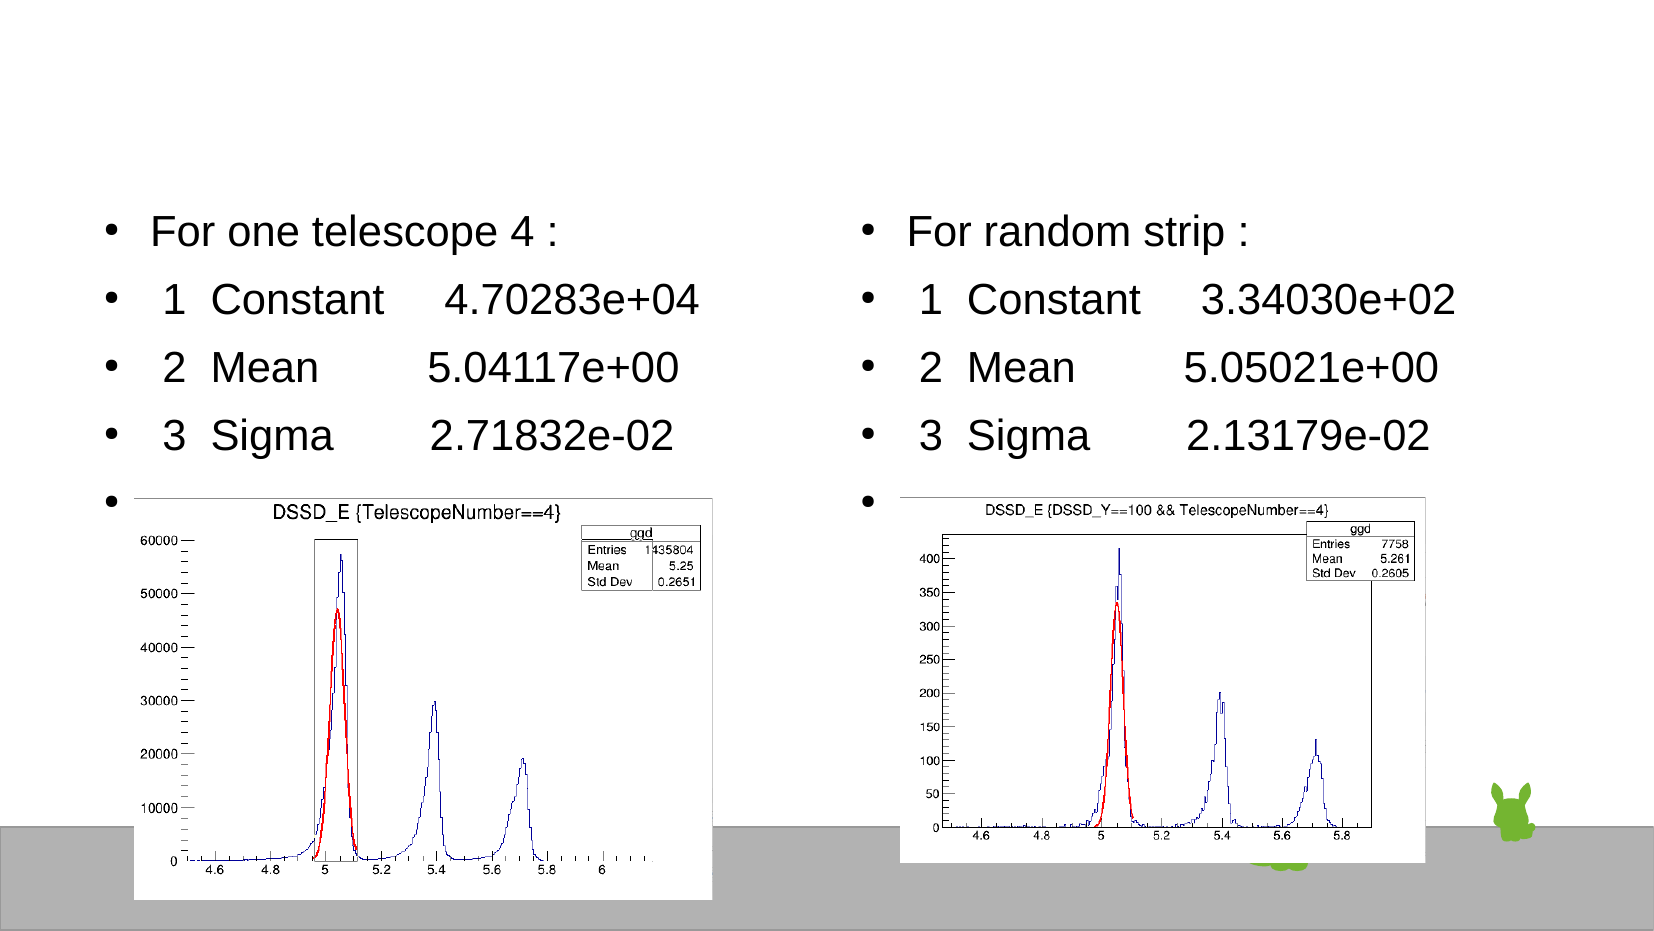

#
For one telescope 4 :
 1 Constant 4.70283e+04
 2 Mean 5.04117e+00
 3 Sigma 2.71832e-02
For random strip :
 1 Constant 3.34030e+02
 2 Mean 5.05021e+00
 3 Sigma 2.13179e-02